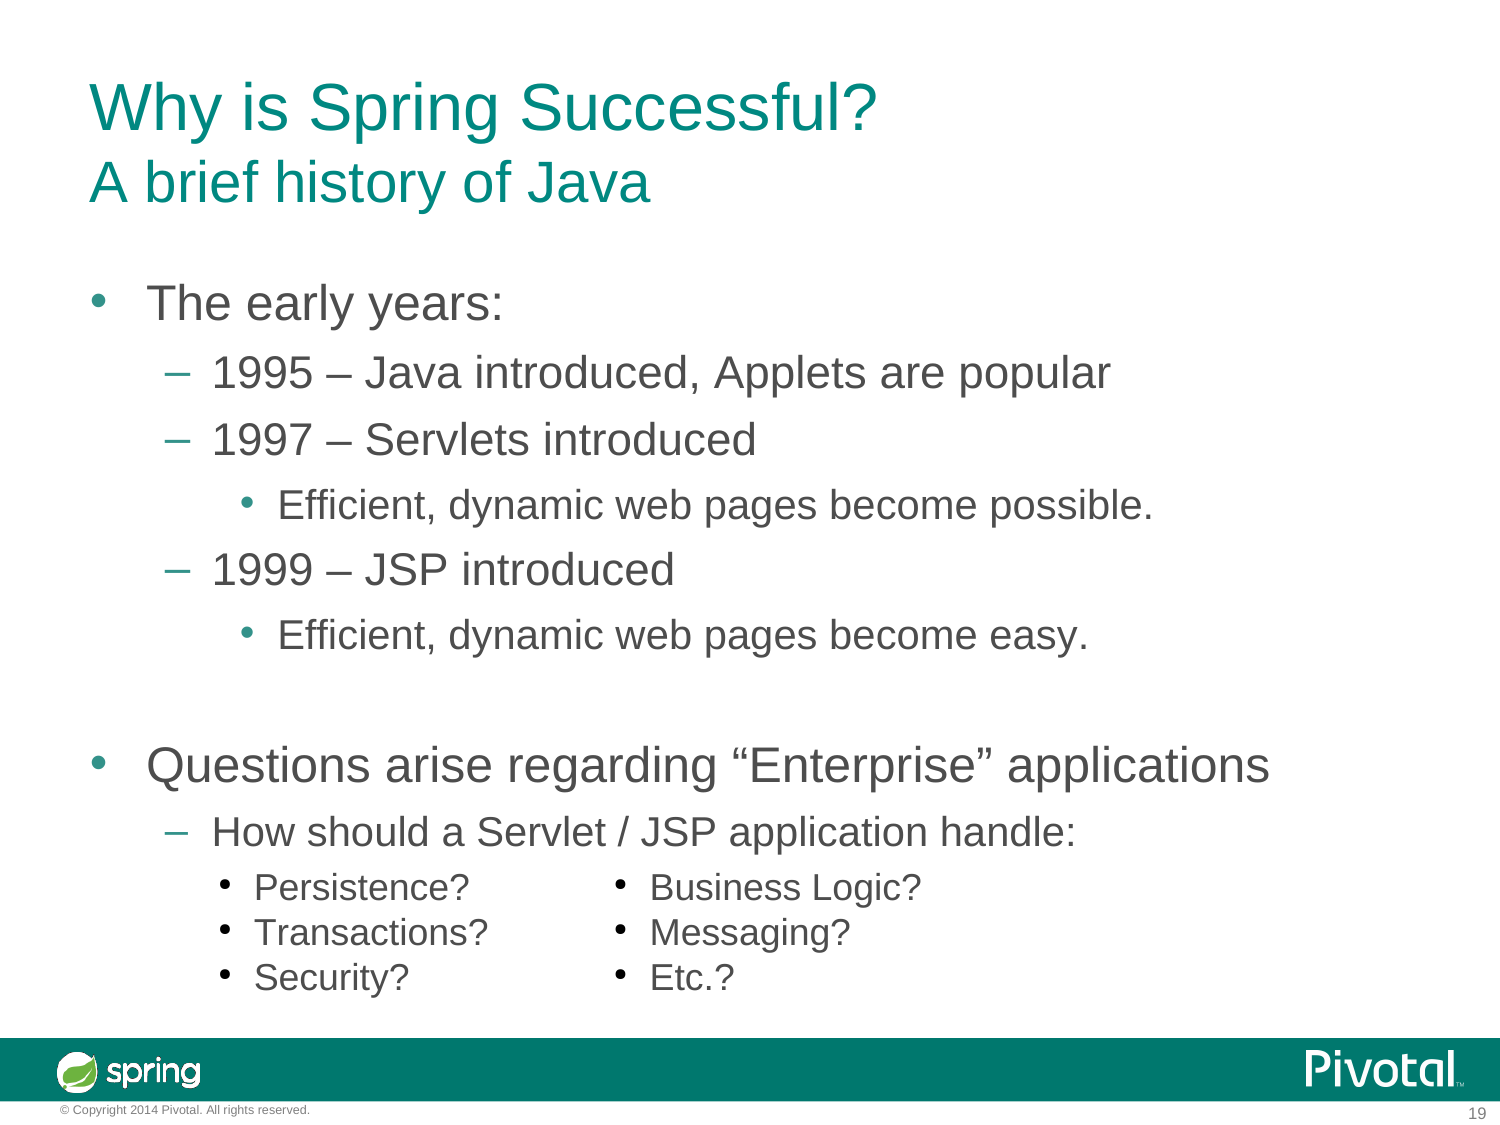

# Why is Spring Successful? A brief history of Java
The early years:
1995 – Java introduced, Applets are popular
1997 – Servlets introduced
Efficient, dynamic web pages become possible.
1999 – JSP introduced
Efficient, dynamic web pages become easy.
Questions arise regarding “Enterprise” applications
How should a Servlet / JSP application handle:
Persistence?
Transactions?
Security?
Business Logic?
Messaging?
Etc.?